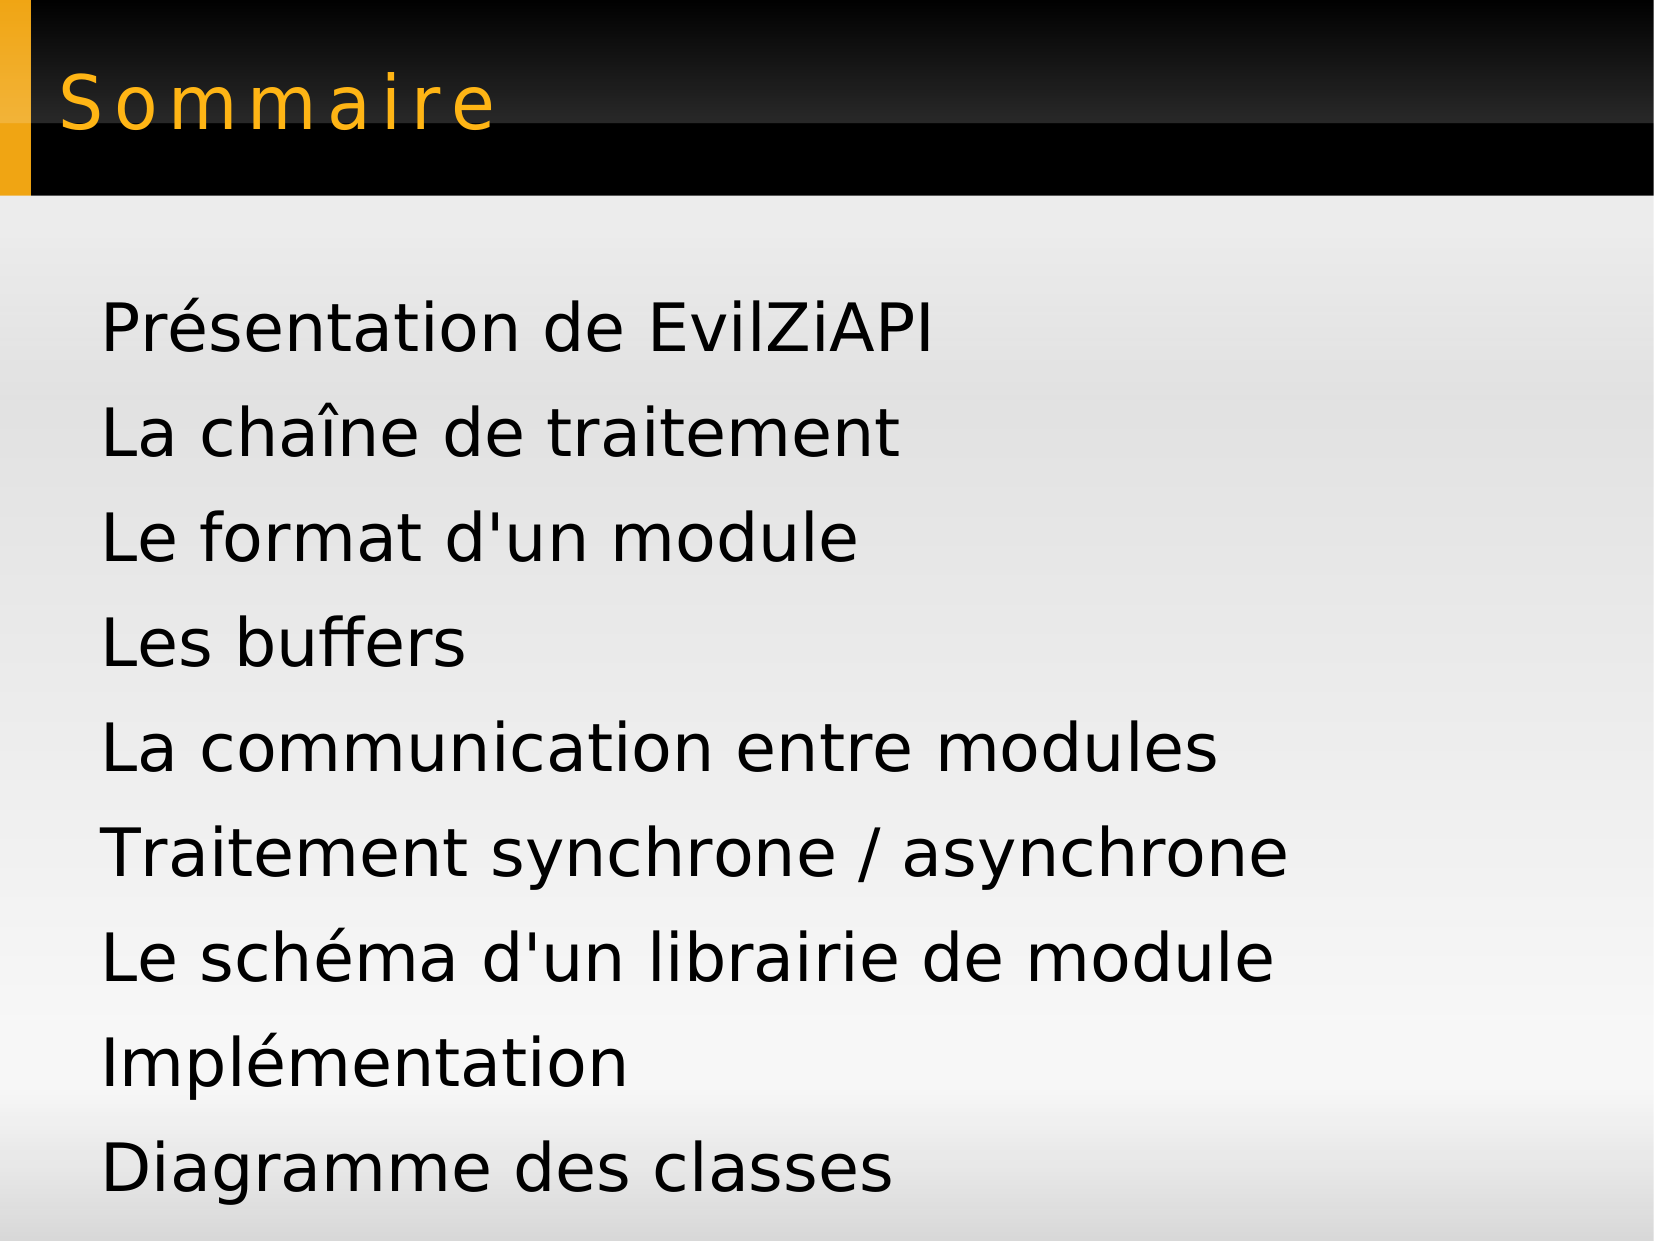

# Sommaire
Présentation de EvilZiAPI
La chaîne de traitement
Le format d'un module
Les buffers
La communication entre modules
Traitement synchrone / asynchrone
Le schéma d'un librairie de module
Implémentation
Diagramme des classes